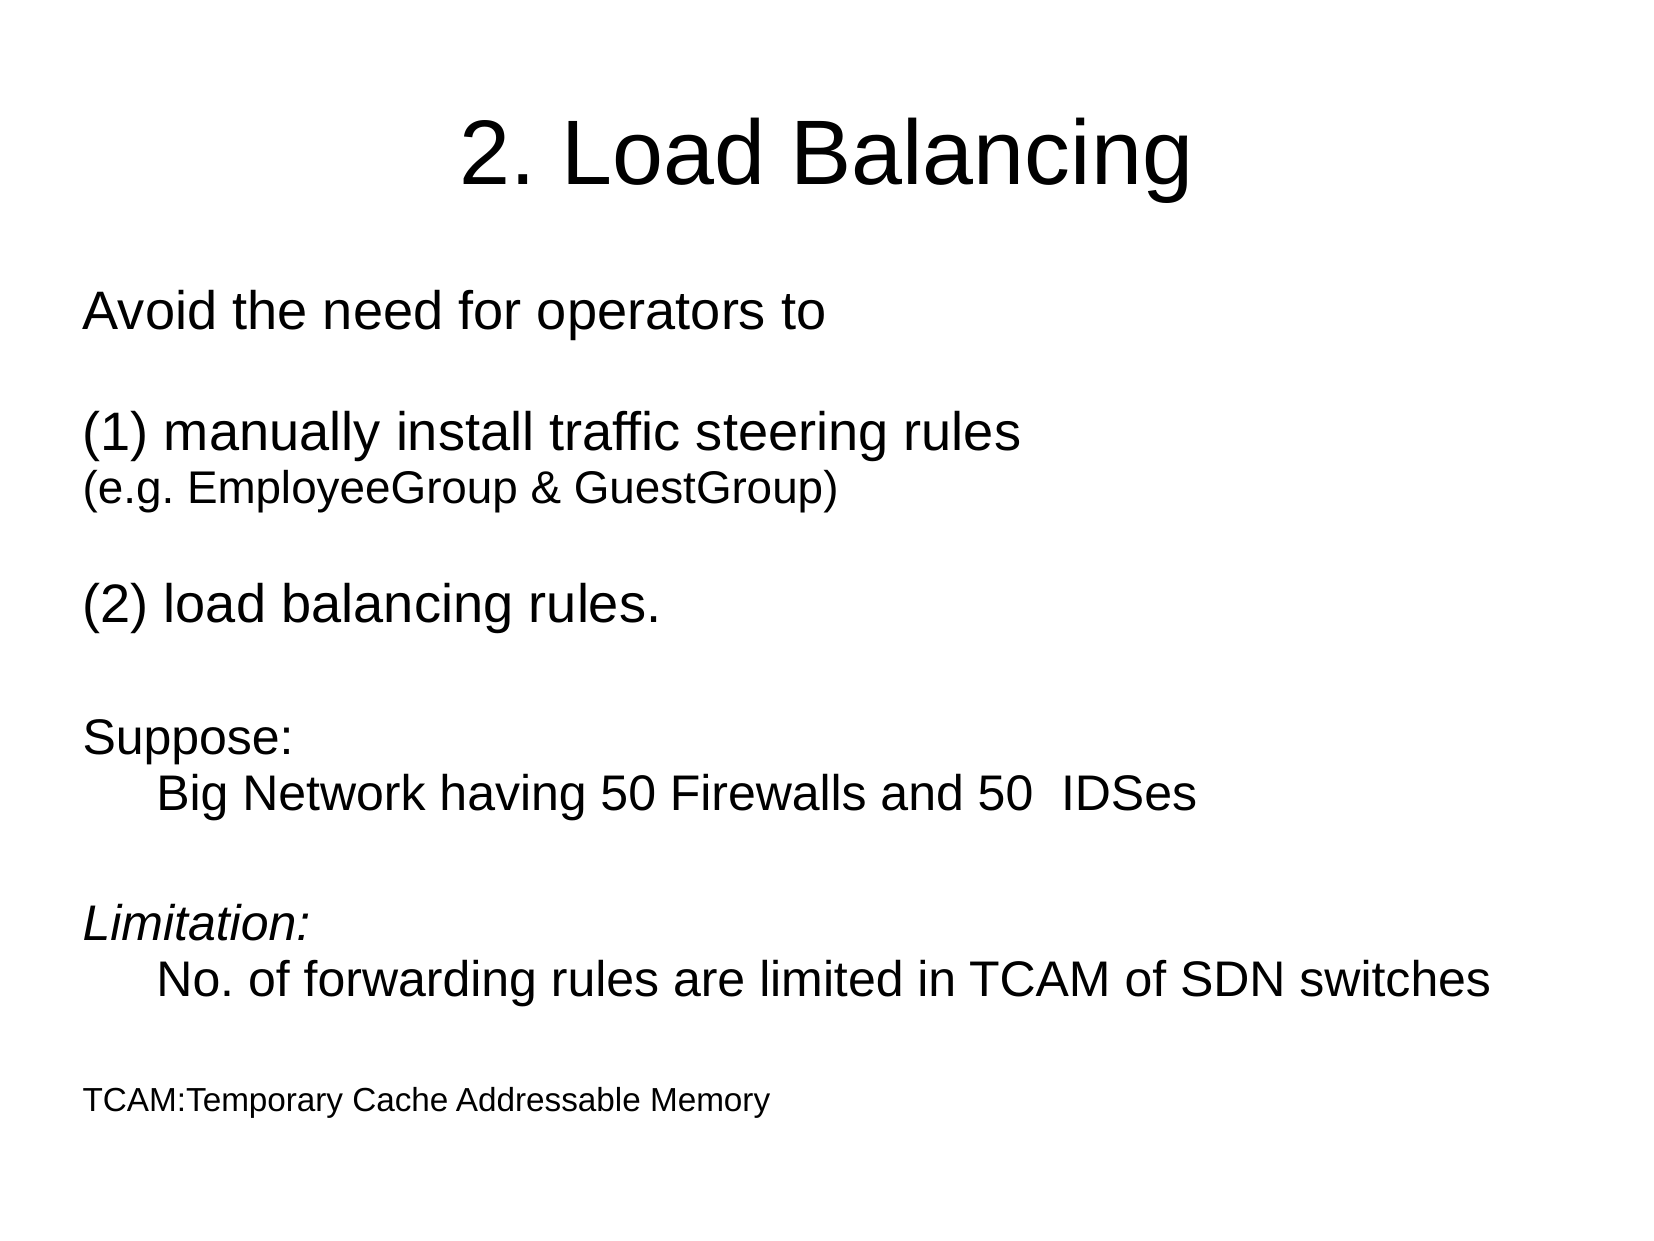

# 2. Load Balancing
Avoid the need for operators to
(1) manually install traffic steering rules
(e.g. EmployeeGroup & GuestGroup)
(2) load balancing rules.
Suppose:
	Big Network having 50 Firewalls and 50 IDSes
Limitation:
	No. of forwarding rules are limited in TCAM of SDN switches
TCAM:Temporary Cache Addressable Memory